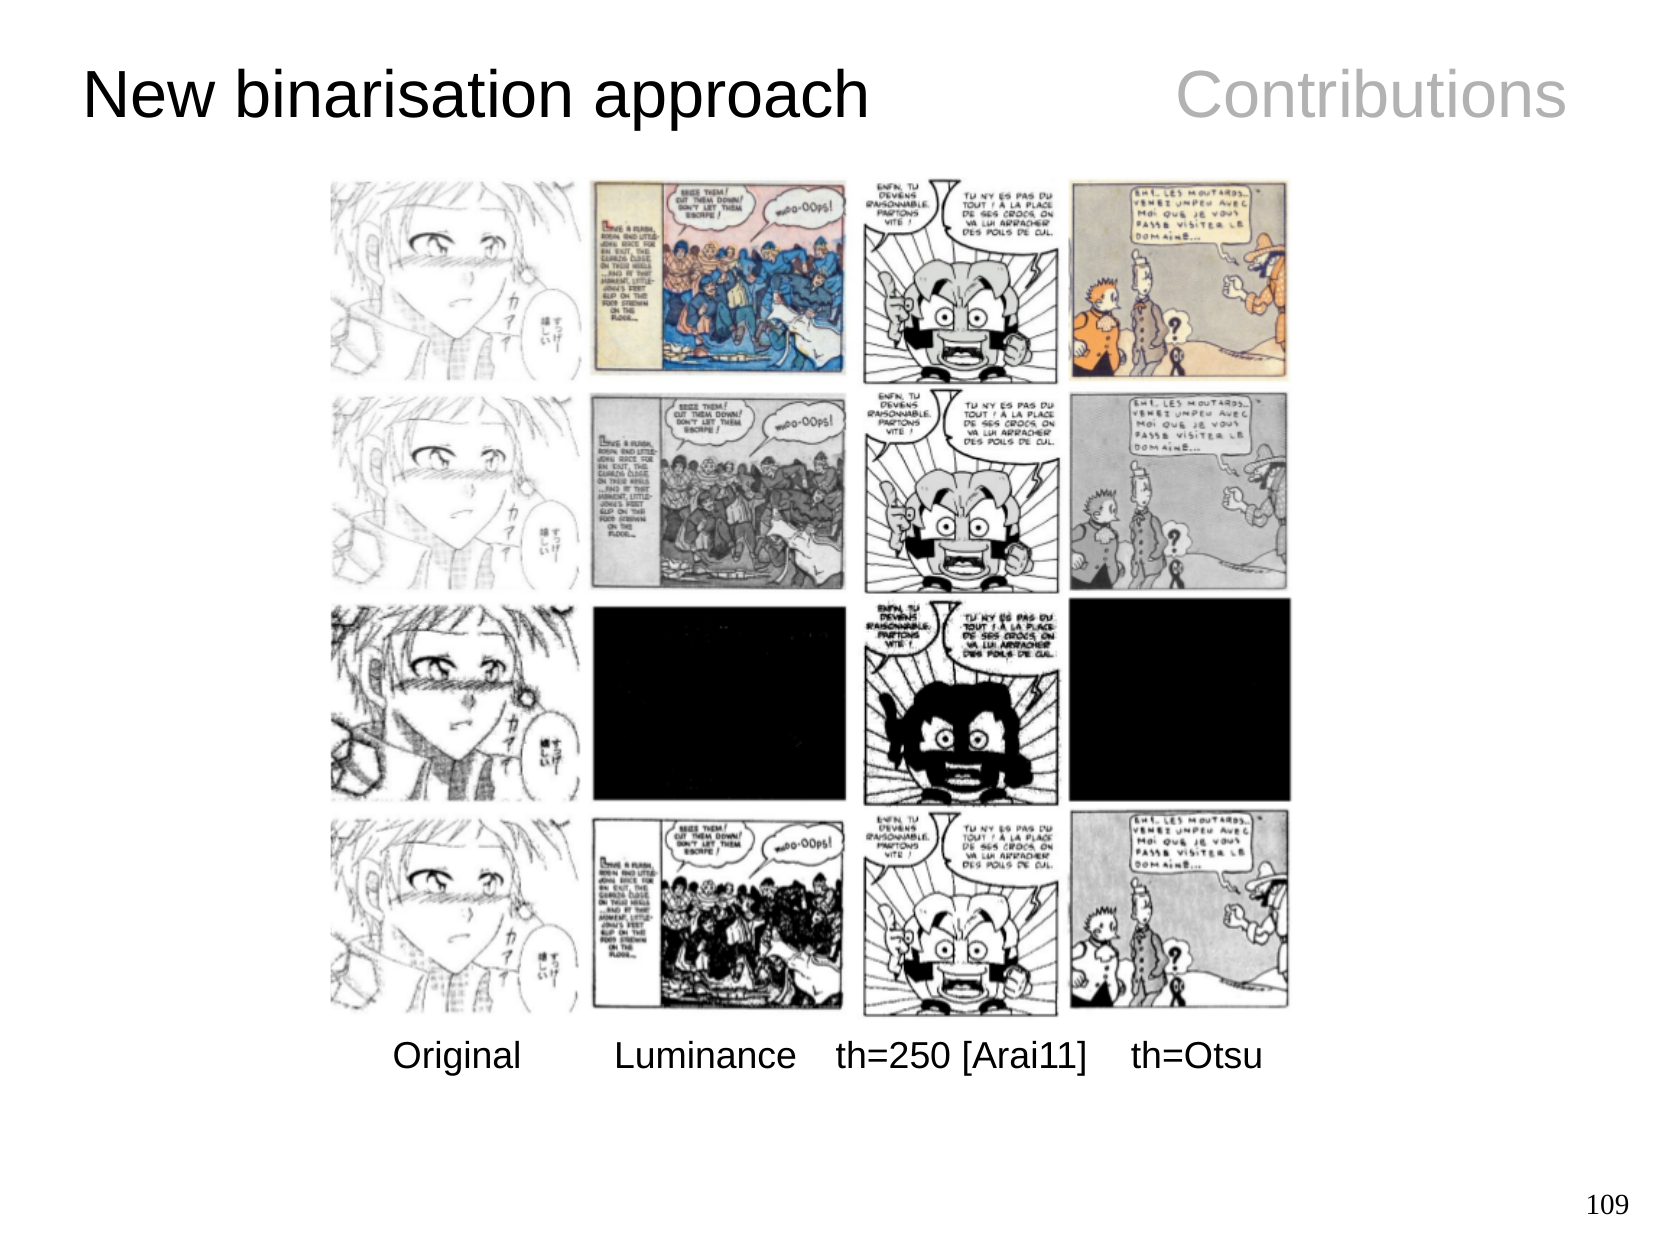

# New binarisation approach
Original		Luminance	th=250 [Arai11]	th=Otsu
109